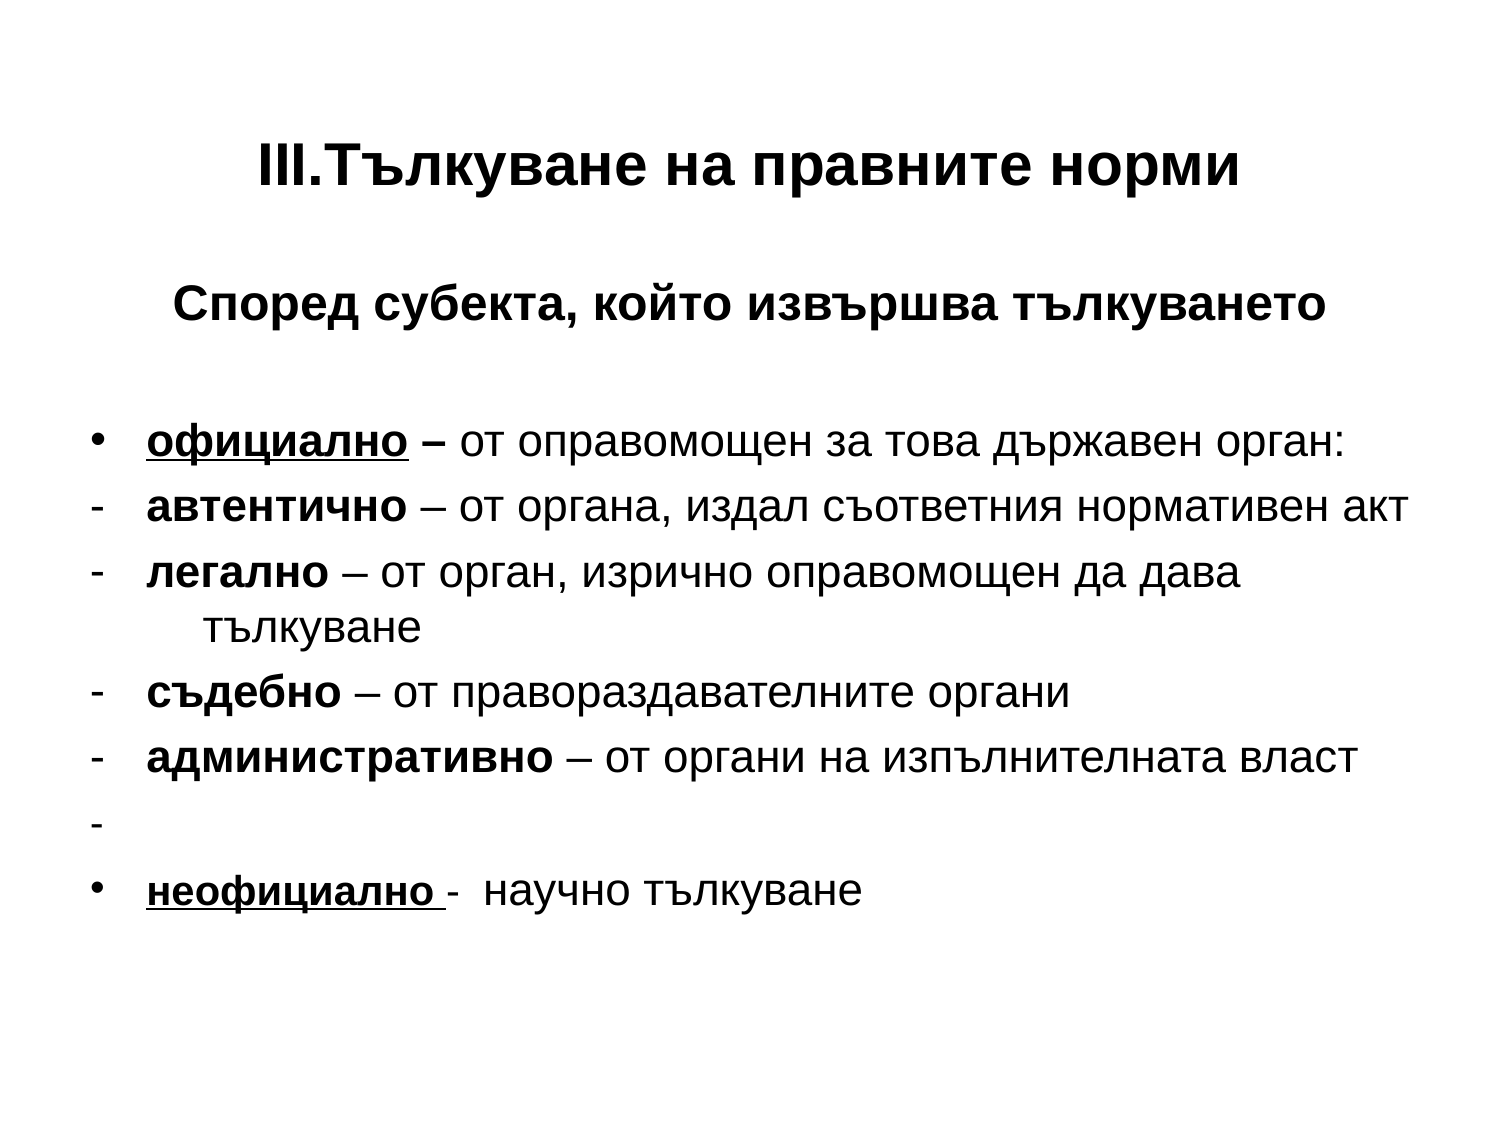

# ІІІ.Тълкуване на правните норми
Според субекта, който извършва тълкуването
официално – от оправомощен за това държавен орган:
автентично – от органа, издал съответния нормативен акт
легално – от орган, изрично оправомощен да дава тълкуване
съдебно – от правораздавателните органи
административно – от органи на изпълнителната власт
неофициално - научно тълкуване